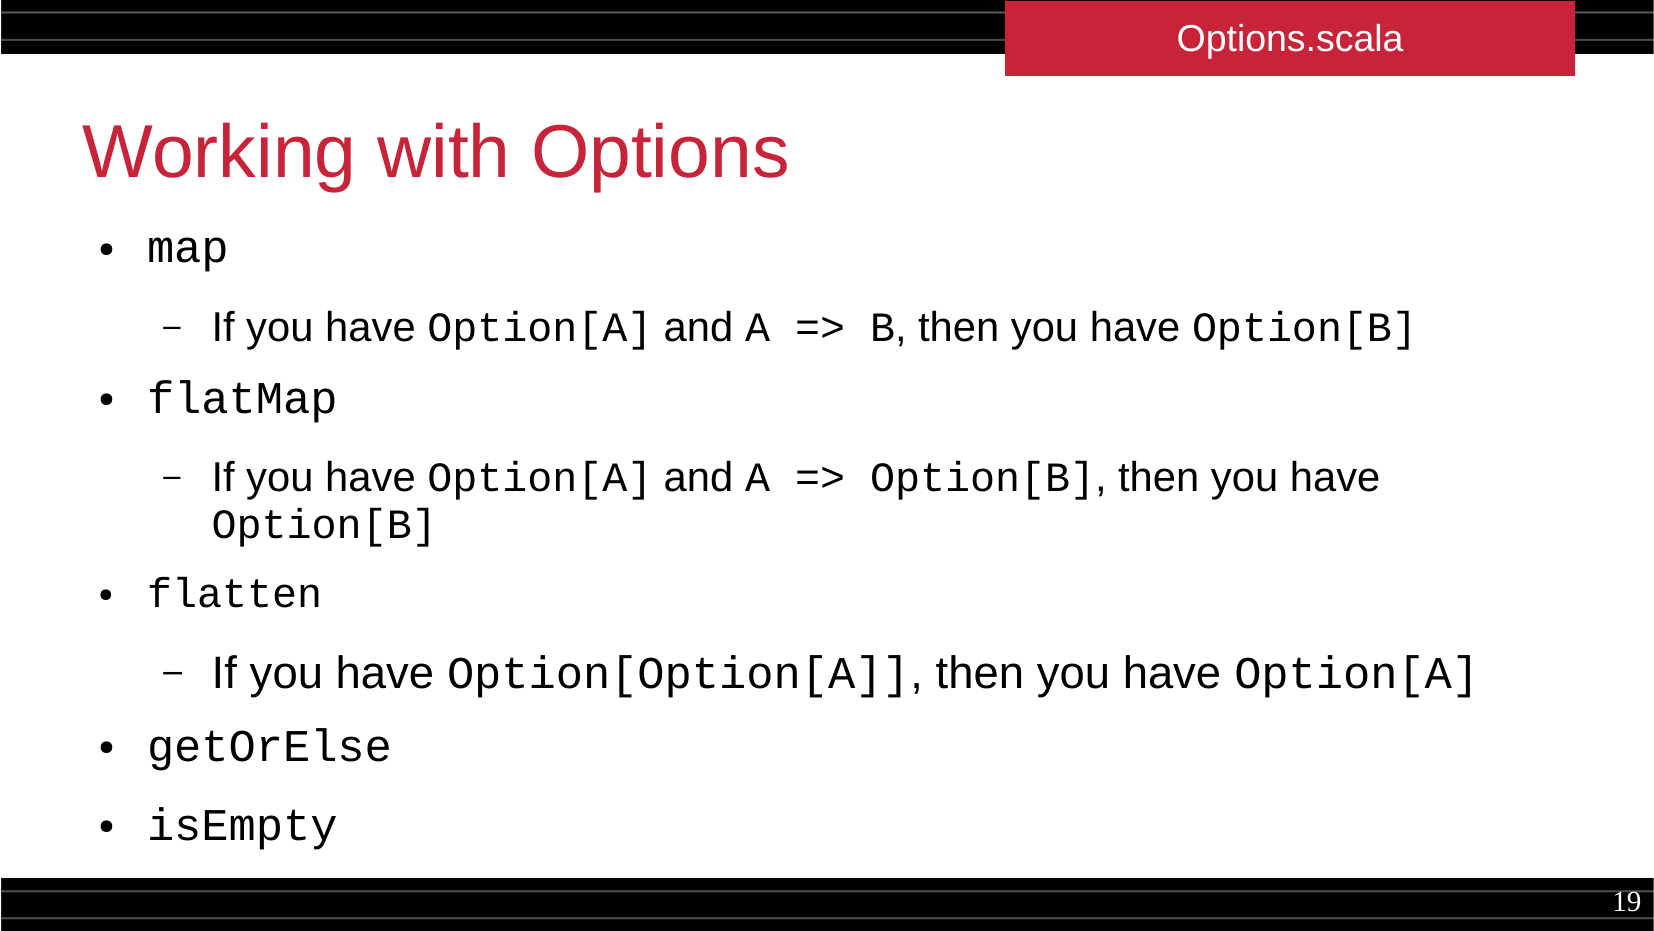

Options.scala
# Working with Options
map
If you have Option[A] and A => B, then you have Option[B]
flatMap
If you have Option[A] and A => Option[B], then you have Option[B]
flatten
If you have Option[Option[A]], then you have Option[A]
getOrElse
isEmpty